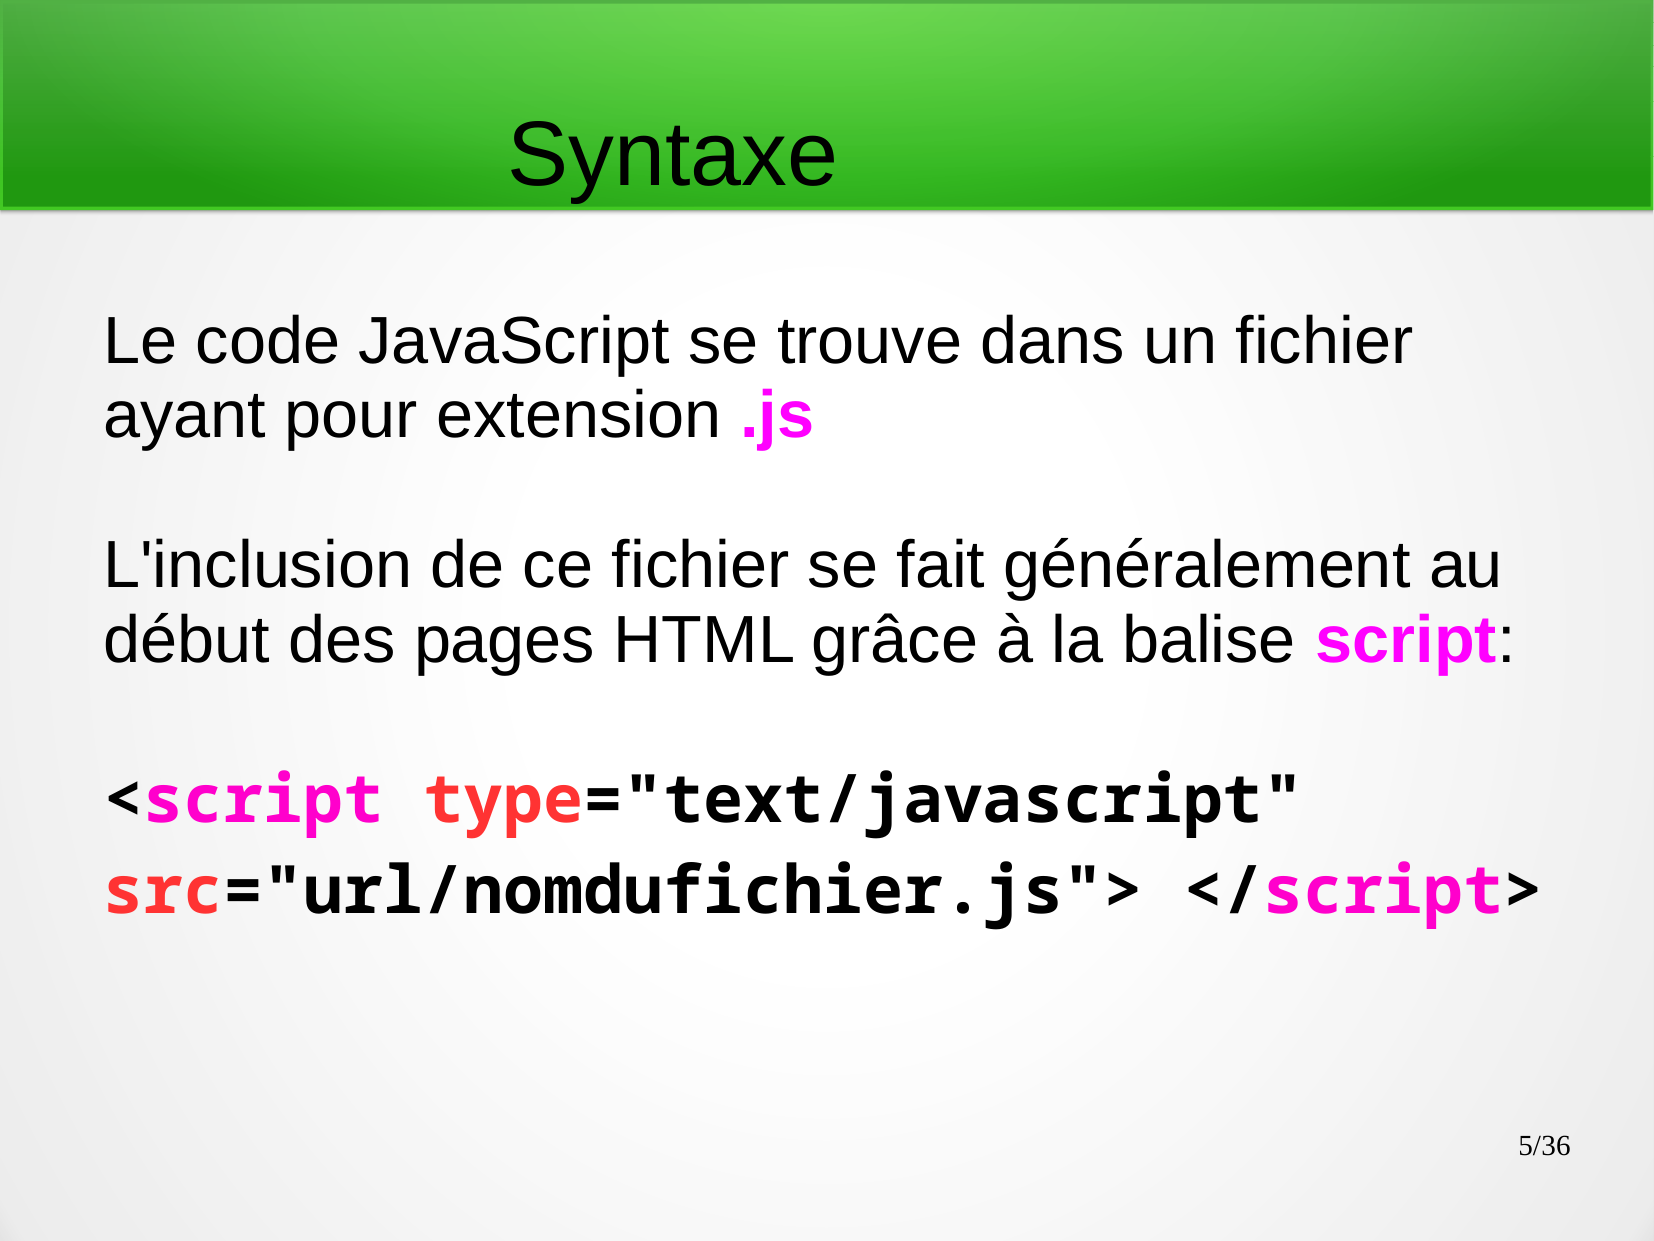

# Syntaxe
Le code JavaScript se trouve dans un fichier ayant pour extension .js
L'inclusion de ce fichier se fait généralement au début des pages HTML grâce à la balise script:
<script type="text/javascript" src="url/nomdufichier.js"> </script>
5